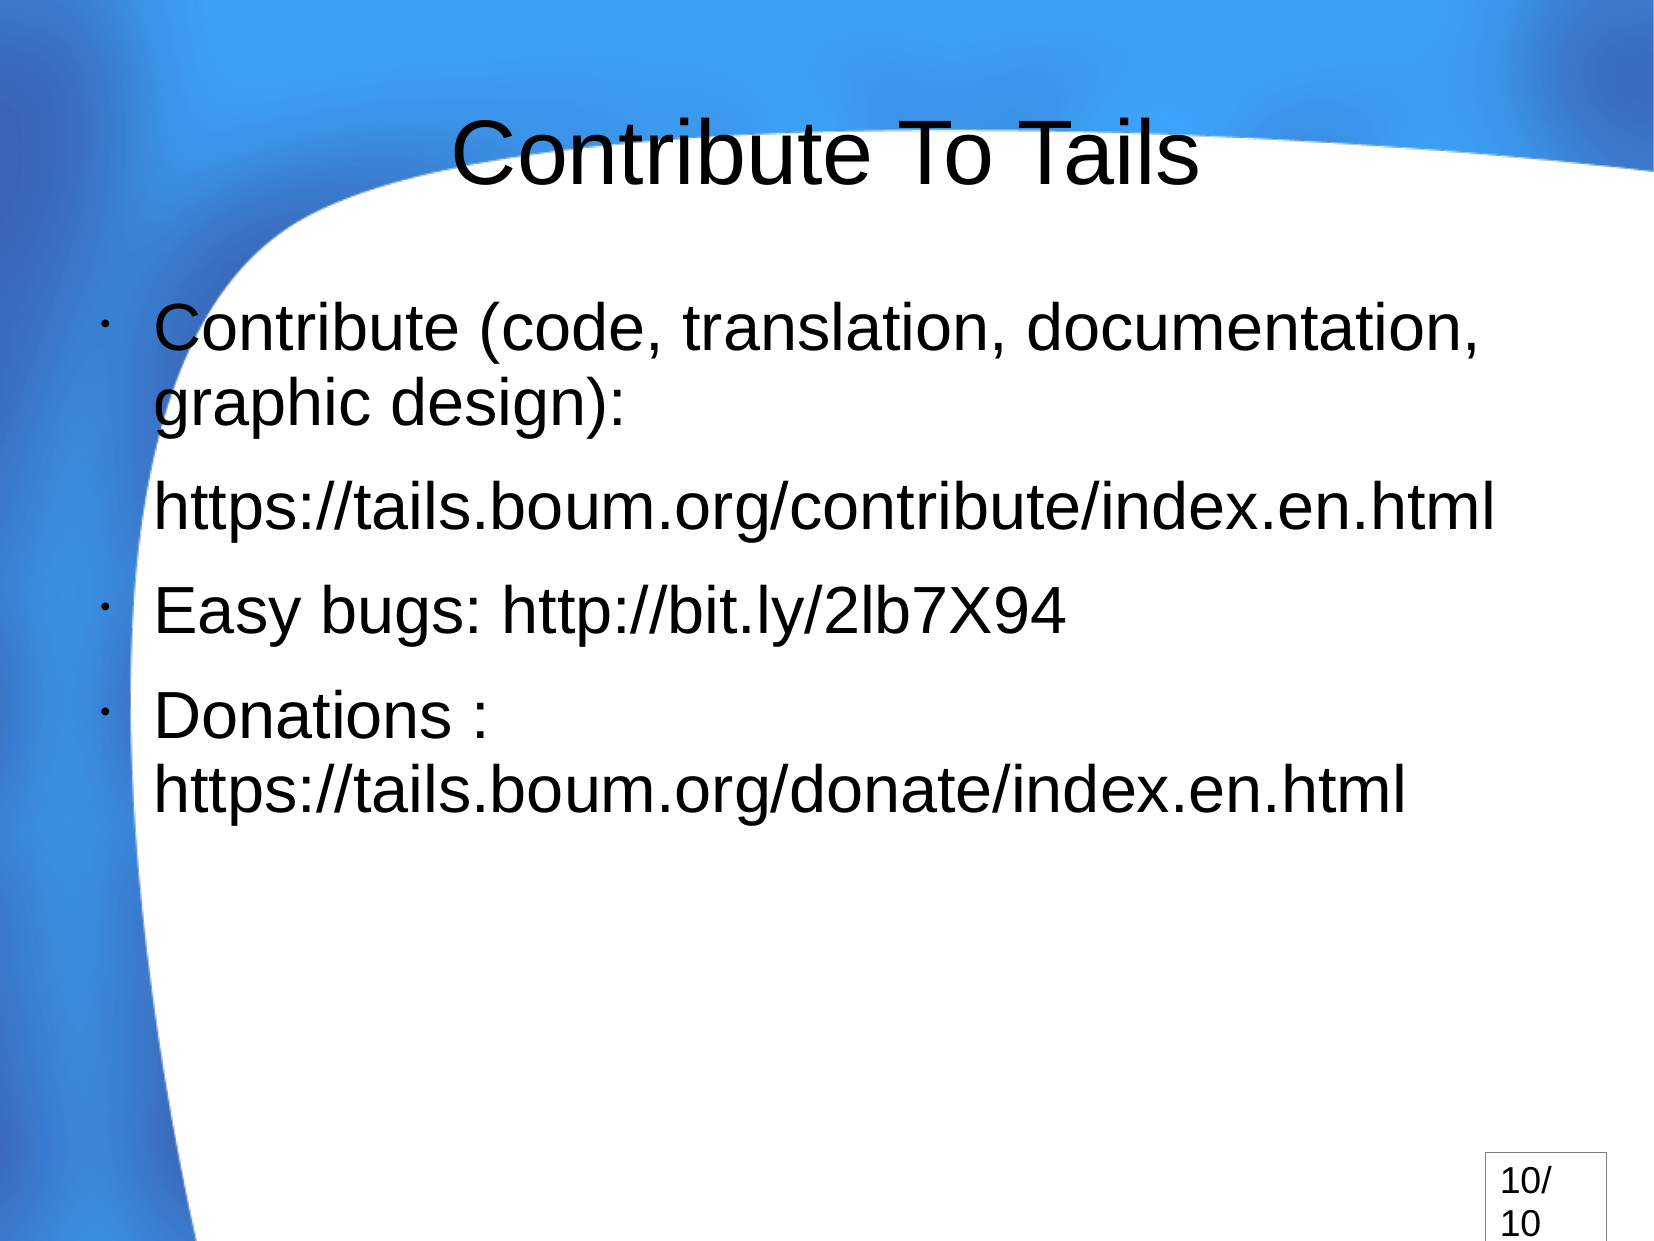

# Contribute To Tails
Contribute (code, translation, documentation, graphic design):
https://tails.boum.org/contribute/index.en.html
Easy bugs: http://bit.ly/2lb7X94
Donations :
https://tails.boum.org/donate/index.en.html